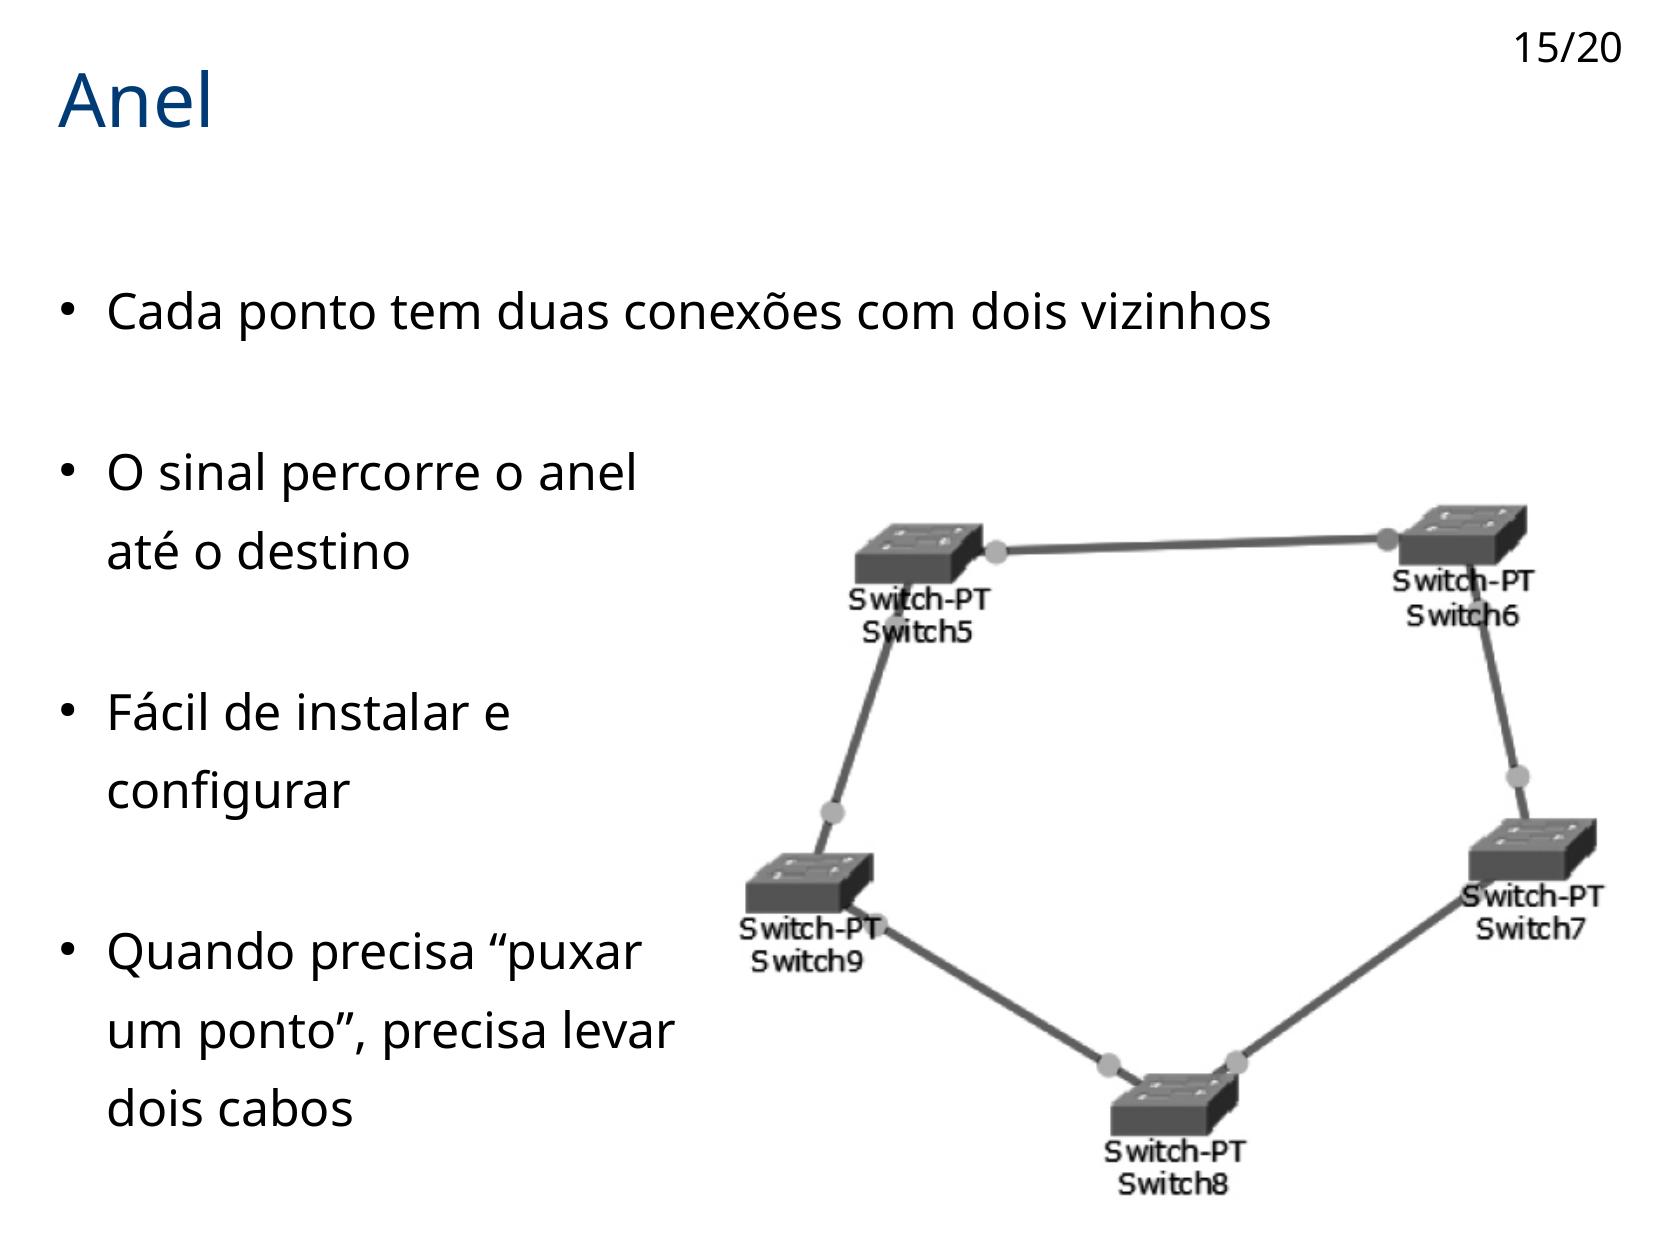

15
# Anel
Cada ponto tem duas conexões com dois vizinhos
O sinal percorre o anel
até o destino
Fácil de instalar e
configurar
Quando precisa “puxar
um ponto”, precisa levar
dois cabos